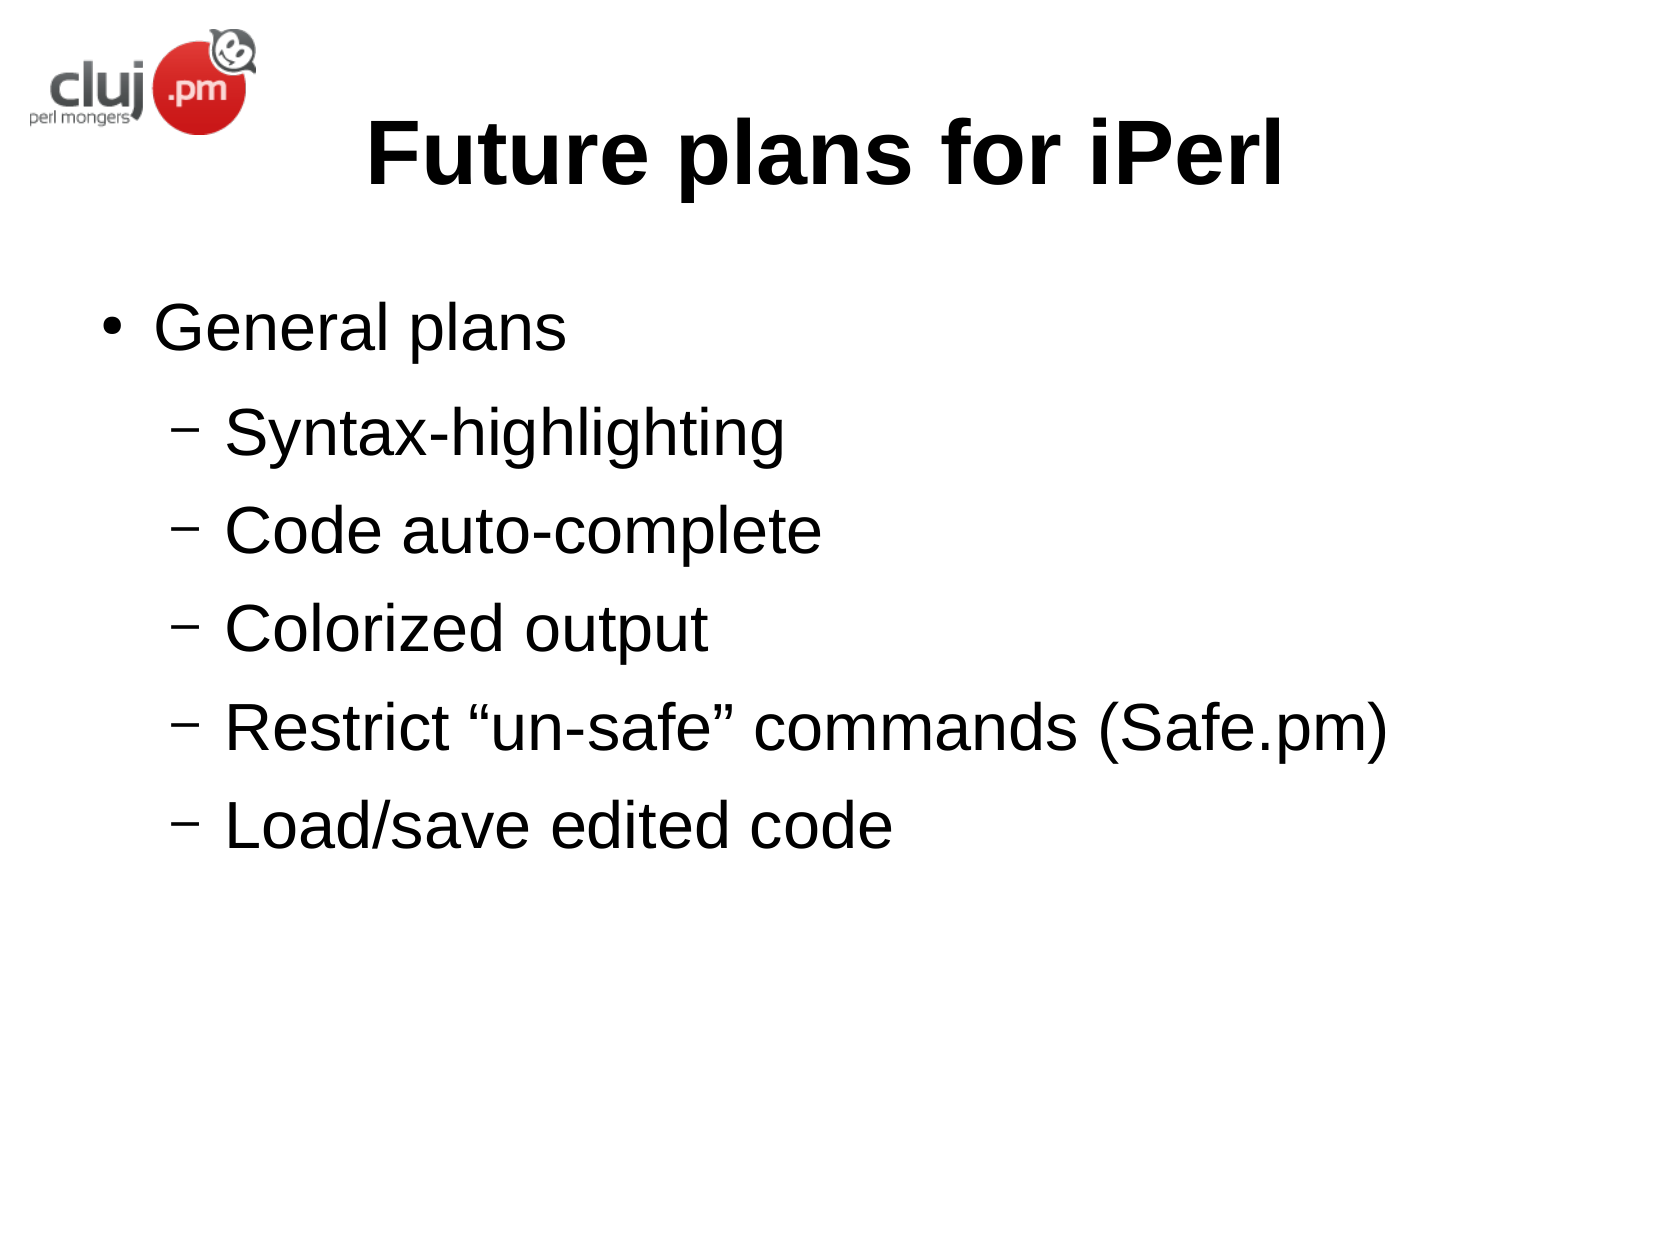

# Future plans for iPerl
General plans
Syntax-highlighting
Code auto-complete
Colorized output
Restrict “un-safe” commands (Safe.pm)
Load/save edited code